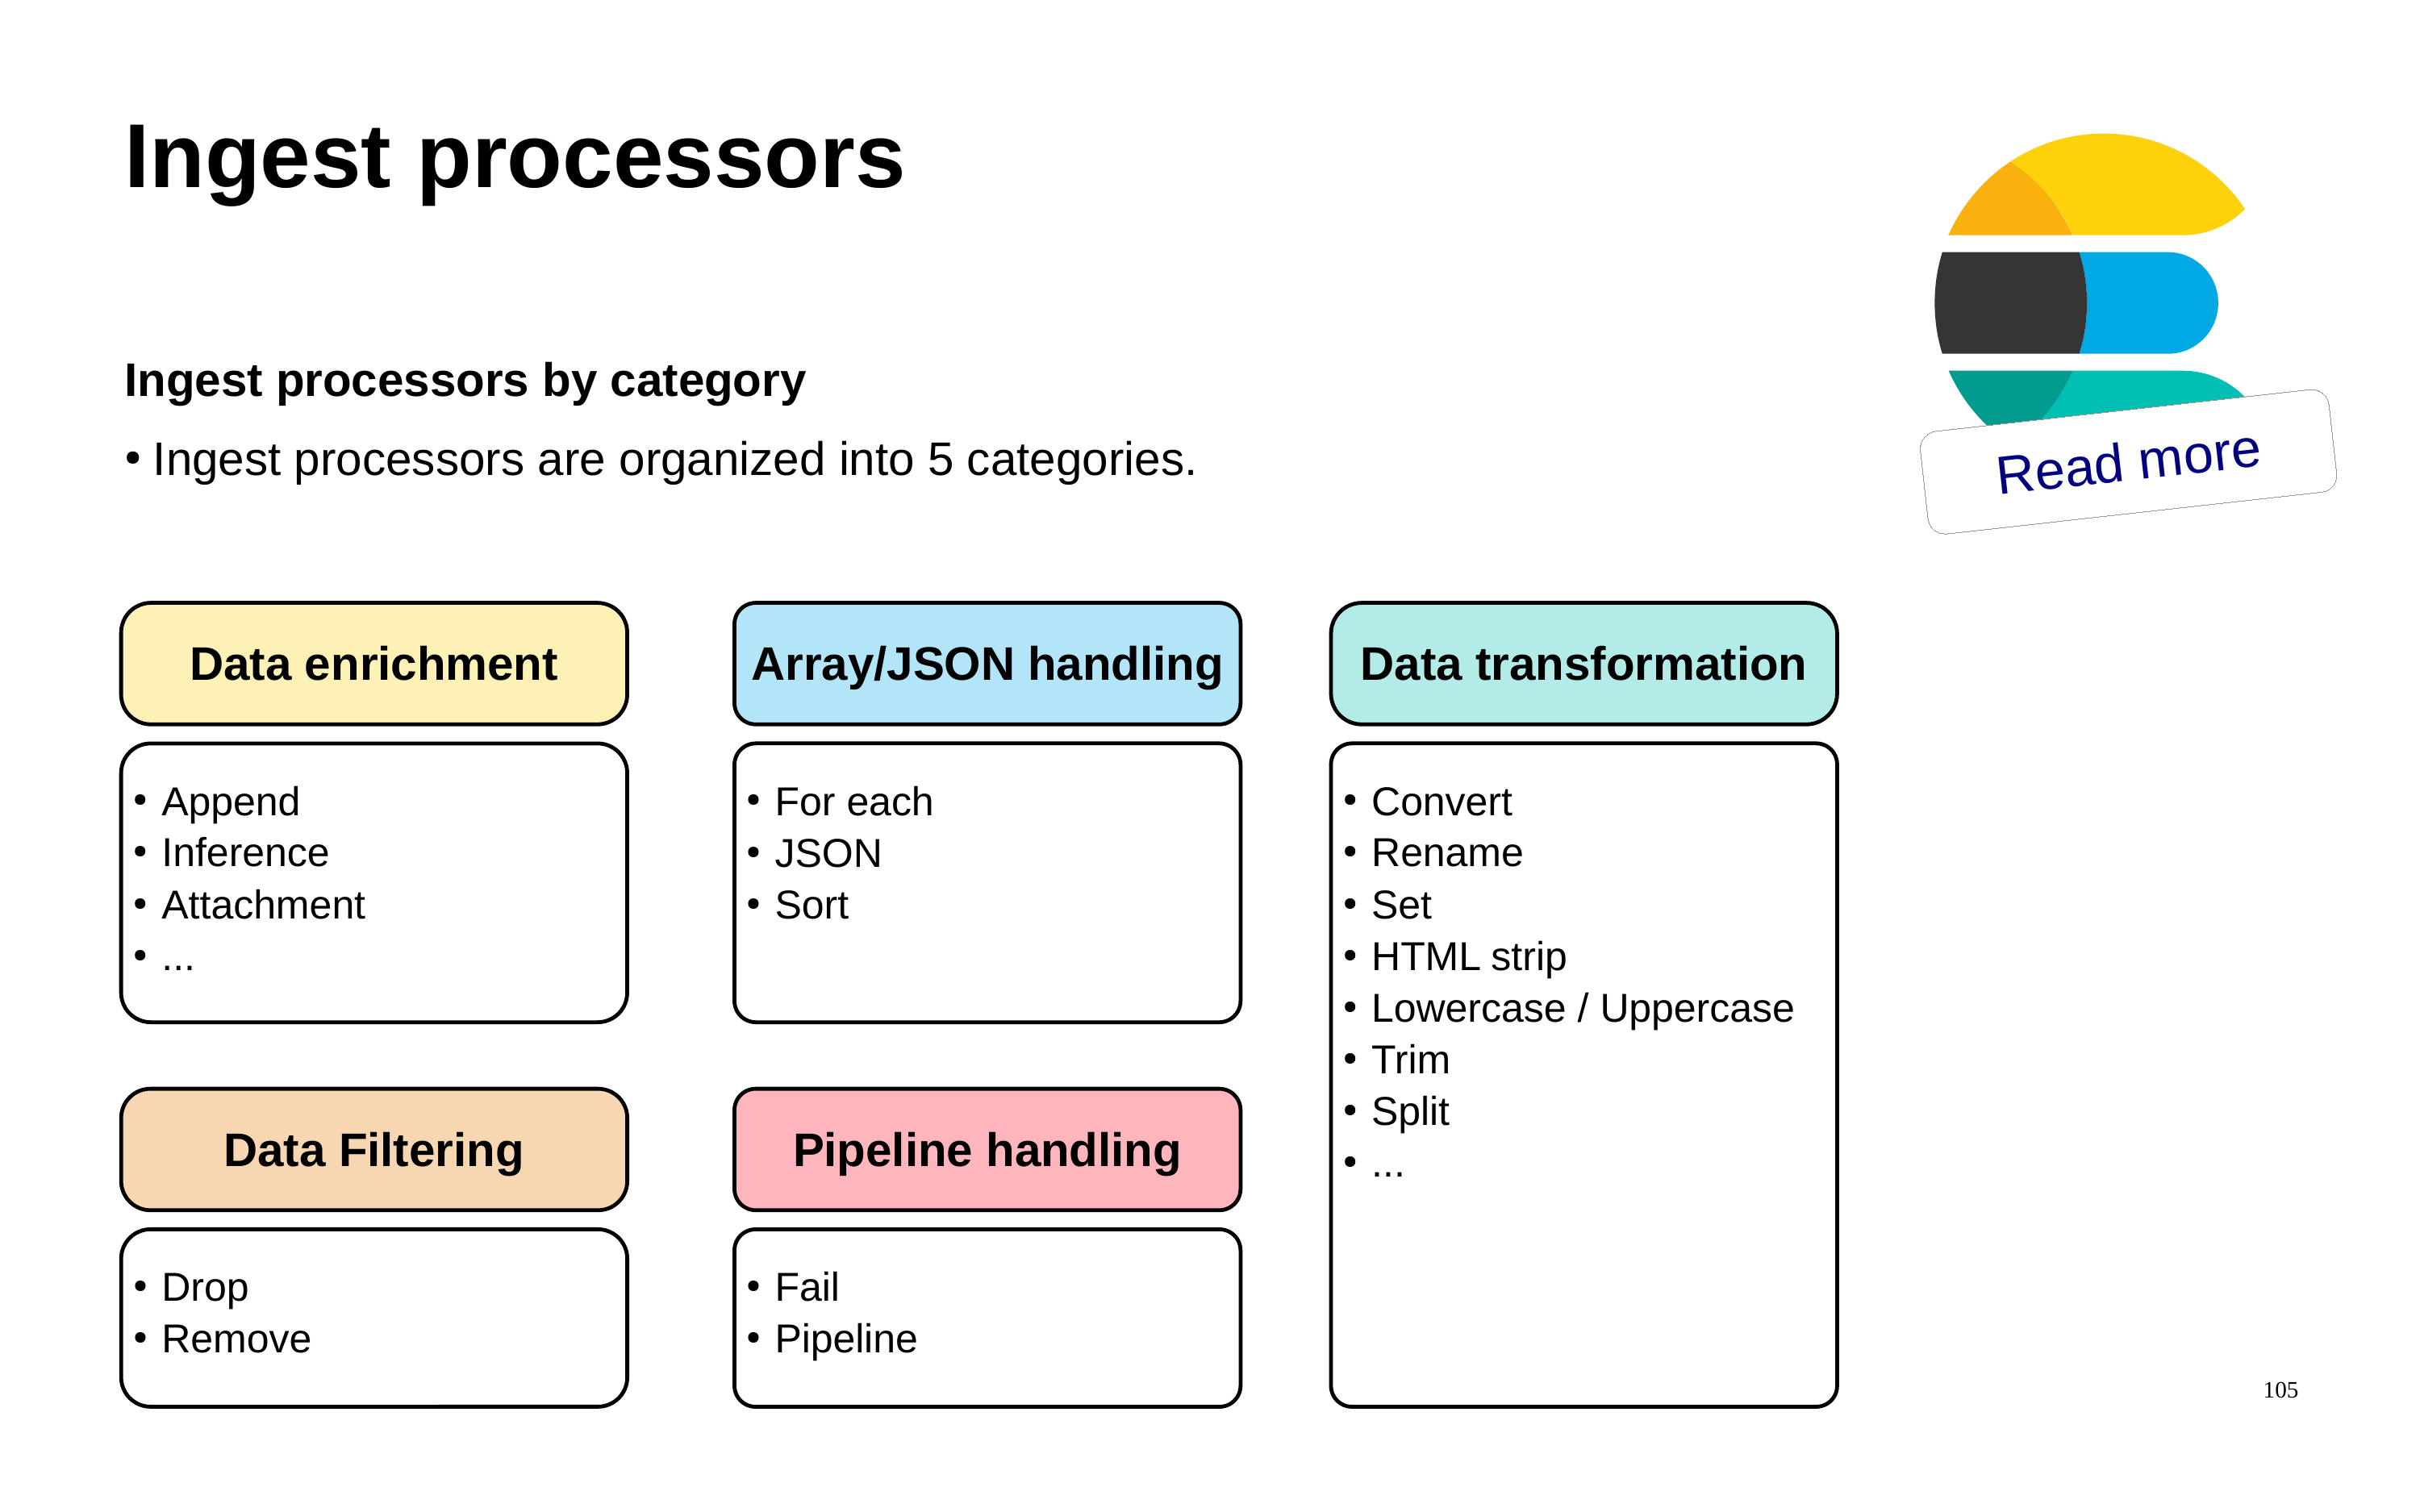

Ingest processors
Ingest processors by category
Ingest processors are organized into 5 categories.
Read more
Data enrichment
Data transformation
Array/JSON handling
Append
Inference
Attachment
...
Convert
Rename
Set
HTML strip
Lowercase / Uppercase
Trim
Split
...
For each
JSON
Sort
Data Filtering
Pipeline handling
Drop
Remove
Fail
Pipeline
105